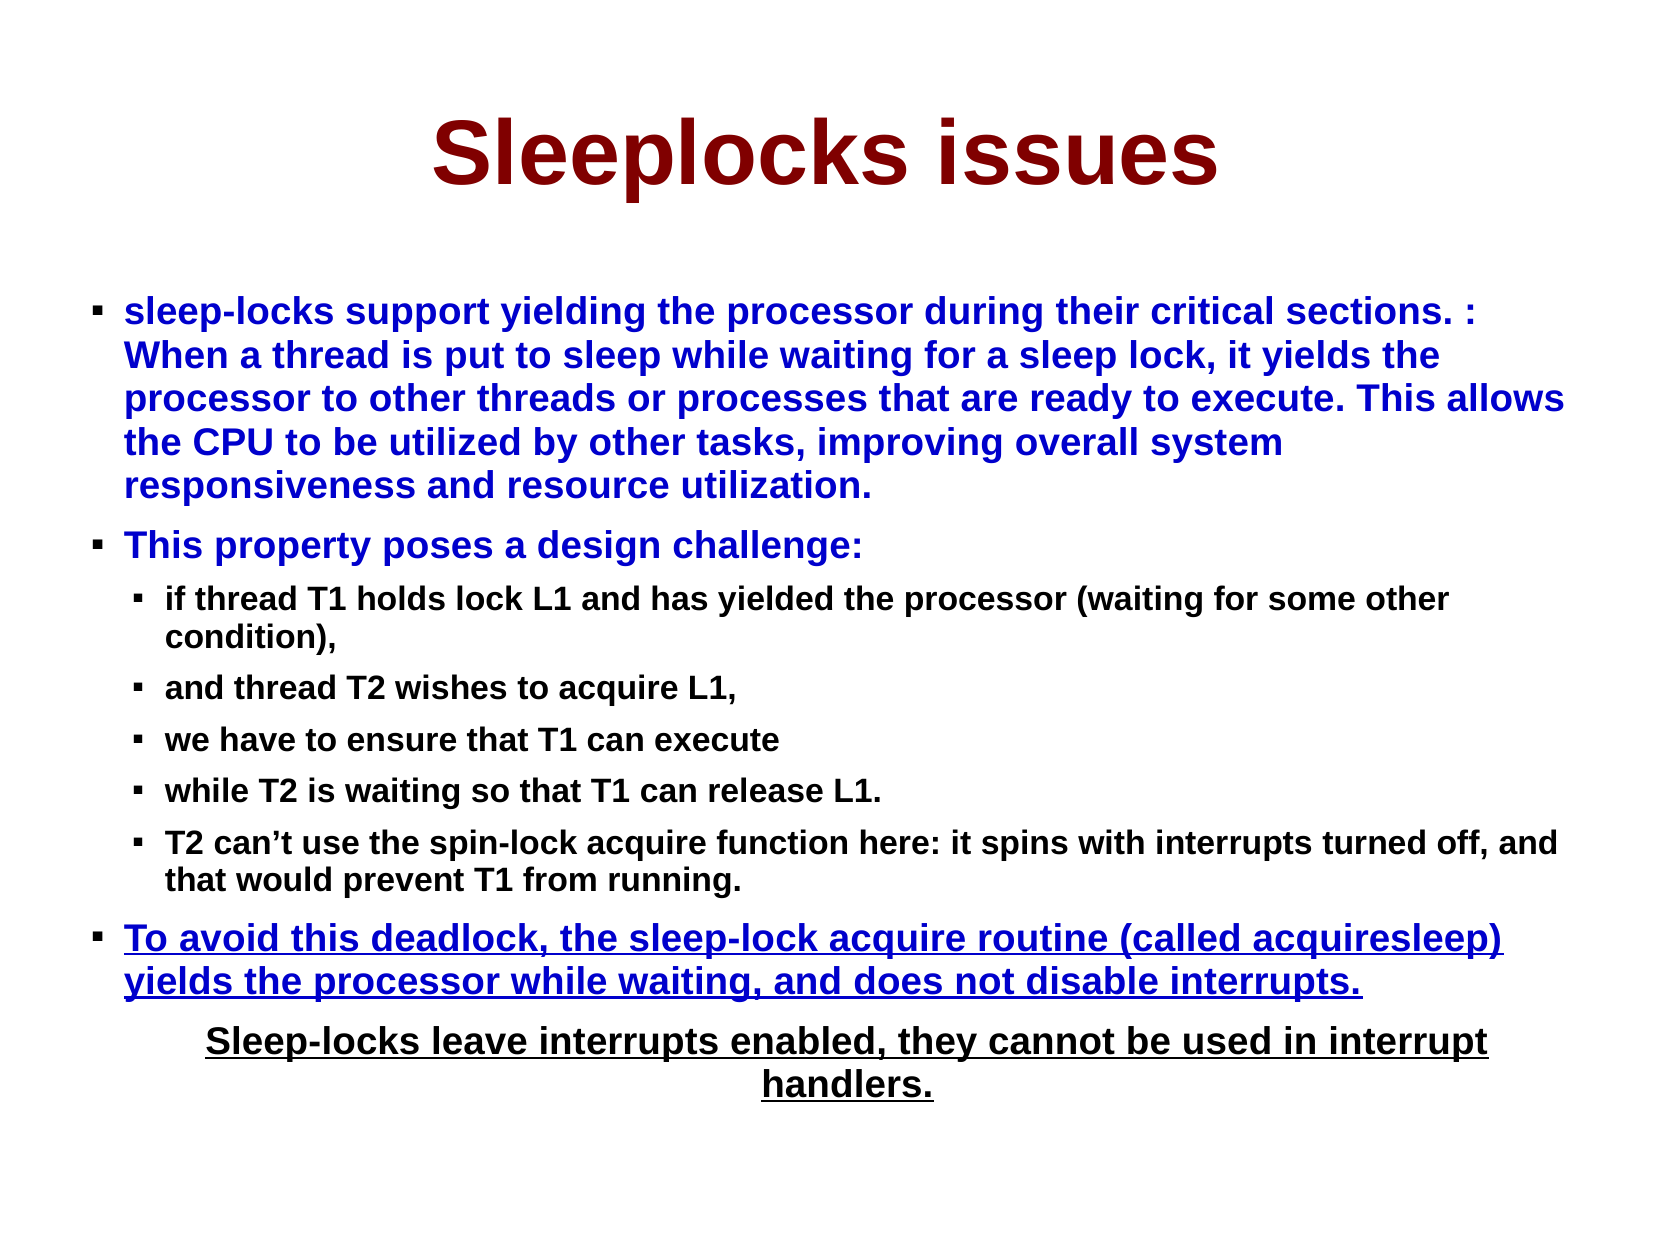

# Sleeplocks issues
sleep-locks support yielding the processor during their critical sections. : When a thread is put to sleep while waiting for a sleep lock, it yields the processor to other threads or processes that are ready to execute. This allows the CPU to be utilized by other tasks, improving overall system responsiveness and resource utilization.
This property poses a design challenge:
if thread T1 holds lock L1 and has yielded the processor (waiting for some other condition),
and thread T2 wishes to acquire L1,
we have to ensure that T1 can execute
while T2 is waiting so that T1 can release L1.
T2 can’t use the spin-lock acquire function here: it spins with interrupts turned off, and that would prevent T1 from running.
To avoid this deadlock, the sleep-lock acquire routine (called acquiresleep) yields the processor while waiting, and does not disable interrupts.
Sleep-locks leave interrupts enabled, they cannot be used in interrupt handlers.